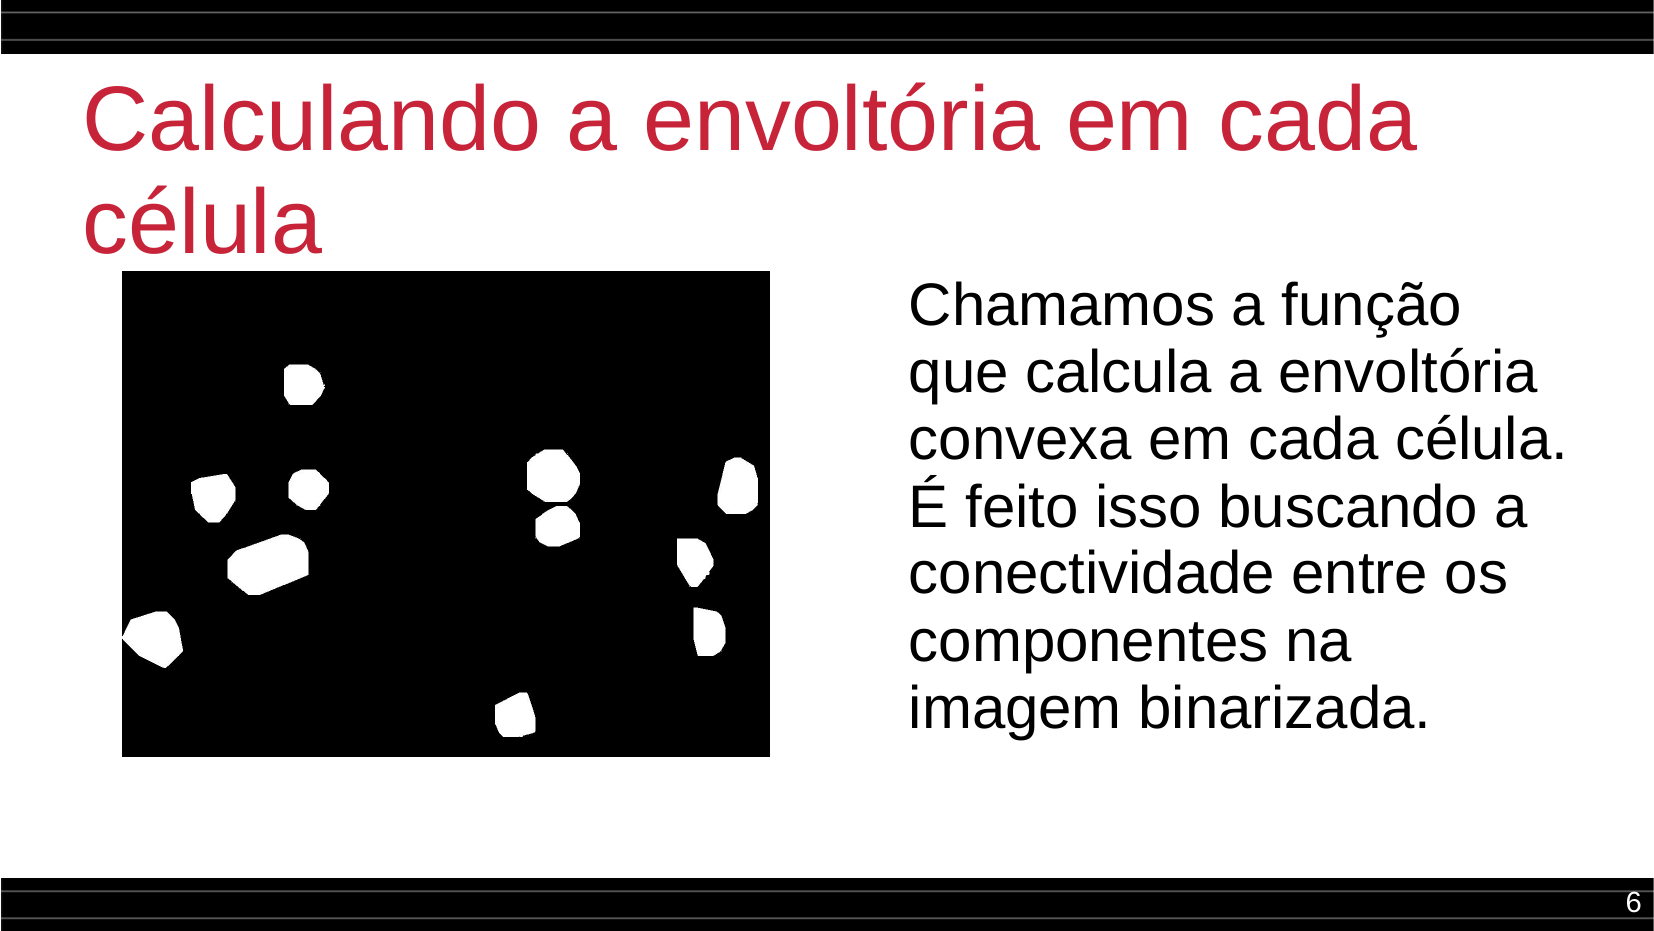

# Calculando a envoltória em cada célula
Chamamos a função que calcula a envoltória convexa em cada célula. É feito isso buscando a conectividade entre os componentes na imagem binarizada.